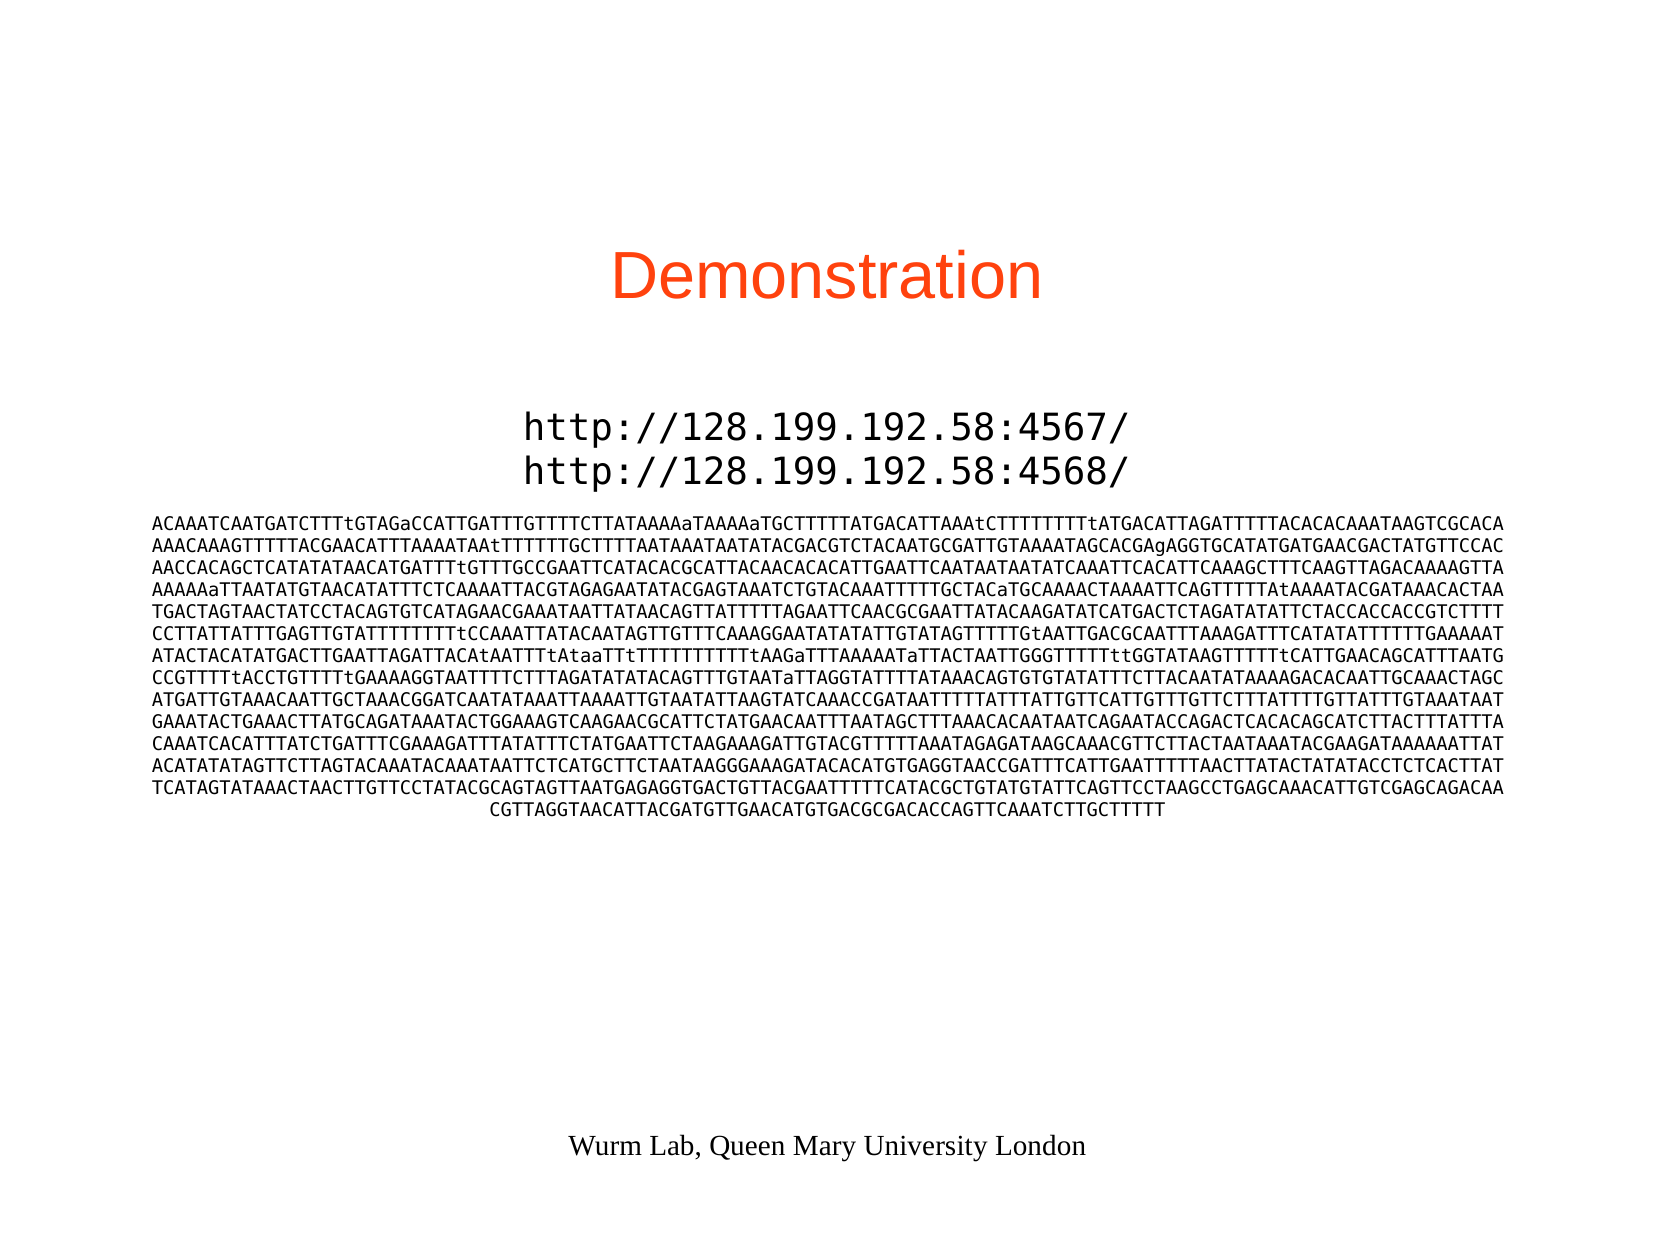

# Demonstration
http://128.199.192.58:4567/
http://128.199.192.58:4568/
ACAAATCAATGATCTTTtGTAGaCCATTGATTTGTTTTCTTATAAAAaTAAAAaTGCTTTTTATGACATTAAAtCTTTTTTTTtATGACATTAGATTTTTACACACAAATAAGTCGCACA AAACAAAGTTTTTACGAACATTTAAAATAAtTTTTTTGCTTTTAATAAATAATATACGACGTCTACAATGCGATTGTAAAATAGCACGAgAGGTGCATATGATGAACGACTATGTTCCAC AACCACAGCTCATATATAACATGATTTtGTTTGCCGAATTCATACACGCATTACAACACACATTGAATTCAATAATAATATCAAATTCACATTCAAAGCTTTCAAGTTAGACAAAAGTTA AAAAAaTTAATATGTAACATATTTCTCAAAATTACGTAGAGAATATACGAGTAAATCTGTACAAATTTTTGCTACaTGCAAAACTAAAATTCAGTTTTTAtAAAATACGATAAACACTAA TGACTAGTAACTATCCTACAGTGTCATAGAACGAAATAATTATAACAGTTATTTTTAGAATTCAACGCGAATTATACAAGATATCATGACTCTAGATATATTCTACCACCACCGTCTTTT CCTTATTATTTGAGTTGTATTTTTTTTtCCAAATTATACAATAGTTGTTTCAAAGGAATATATATTGTATAGTTTTTGtAATTGACGCAATTTAAAGATTTCATATATTTTTTGAAAAAT ATACTACATATGACTTGAATTAGATTACAtAATTTtAtaaTTtTTTTTTTTTTtAAGaTTTAAAAATaTTACTAATTGGGTTTTTttGGTATAAGTTTTTtCATTGAACAGCATTTAATG CCGTTTTtACCTGTTTTtGAAAAGGTAATTTTCTTTAGATATATACAGTTTGTAATaTTAGGTATTTTATAAACAGTGTGTATATTTCTTACAATATAAAAGACACAATTGCAAACTAGC ATGATTGTAAACAATTGCTAAACGGATCAATATAAATTAAAATTGTAATATTAAGTATCAAACCGATAATTTTTATTTATTGTTCATTGTTTGTTCTTTATTTTGTTATTTGTAAATAAT GAAATACTGAAACTTATGCAGATAAATACTGGAAAGTCAAGAACGCATTCTATGAACAATTTAATAGCTTTAAACACAATAATCAGAATACCAGACTCACACAGCATCTTACTTTATTTA CAAATCACATTTATCTGATTTCGAAAGATTTATATTTCTATGAATTCTAAGAAAGATTGTACGTTTTTAAATAGAGATAAGCAAACGTTCTTACTAATAAATACGAAGATAAAAAATTAT ACATATATAGTTCTTAGTACAAATACAAATAATTCTCATGCTTCTAATAAGGGAAAGATACACATGTGAGGTAACCGATTTCATTGAATTTTTAACTTATACTATATACCTCTCACTTAT TCATAGTATAAACTAACTTGTTCCTATACGCAGTAGTTAATGAGAGGTGACTGTTACGAATTTTTCATACGCTGTATGTATTCAGTTCCTAAGCCTGAGCAAACATTGTCGAGCAGACAA CGTTAGGTAACATTACGATGTTGAACATGTGACGCGACACCAGTTCAAATCTTGCTTTTT
Wurm Lab, Queen Mary University London